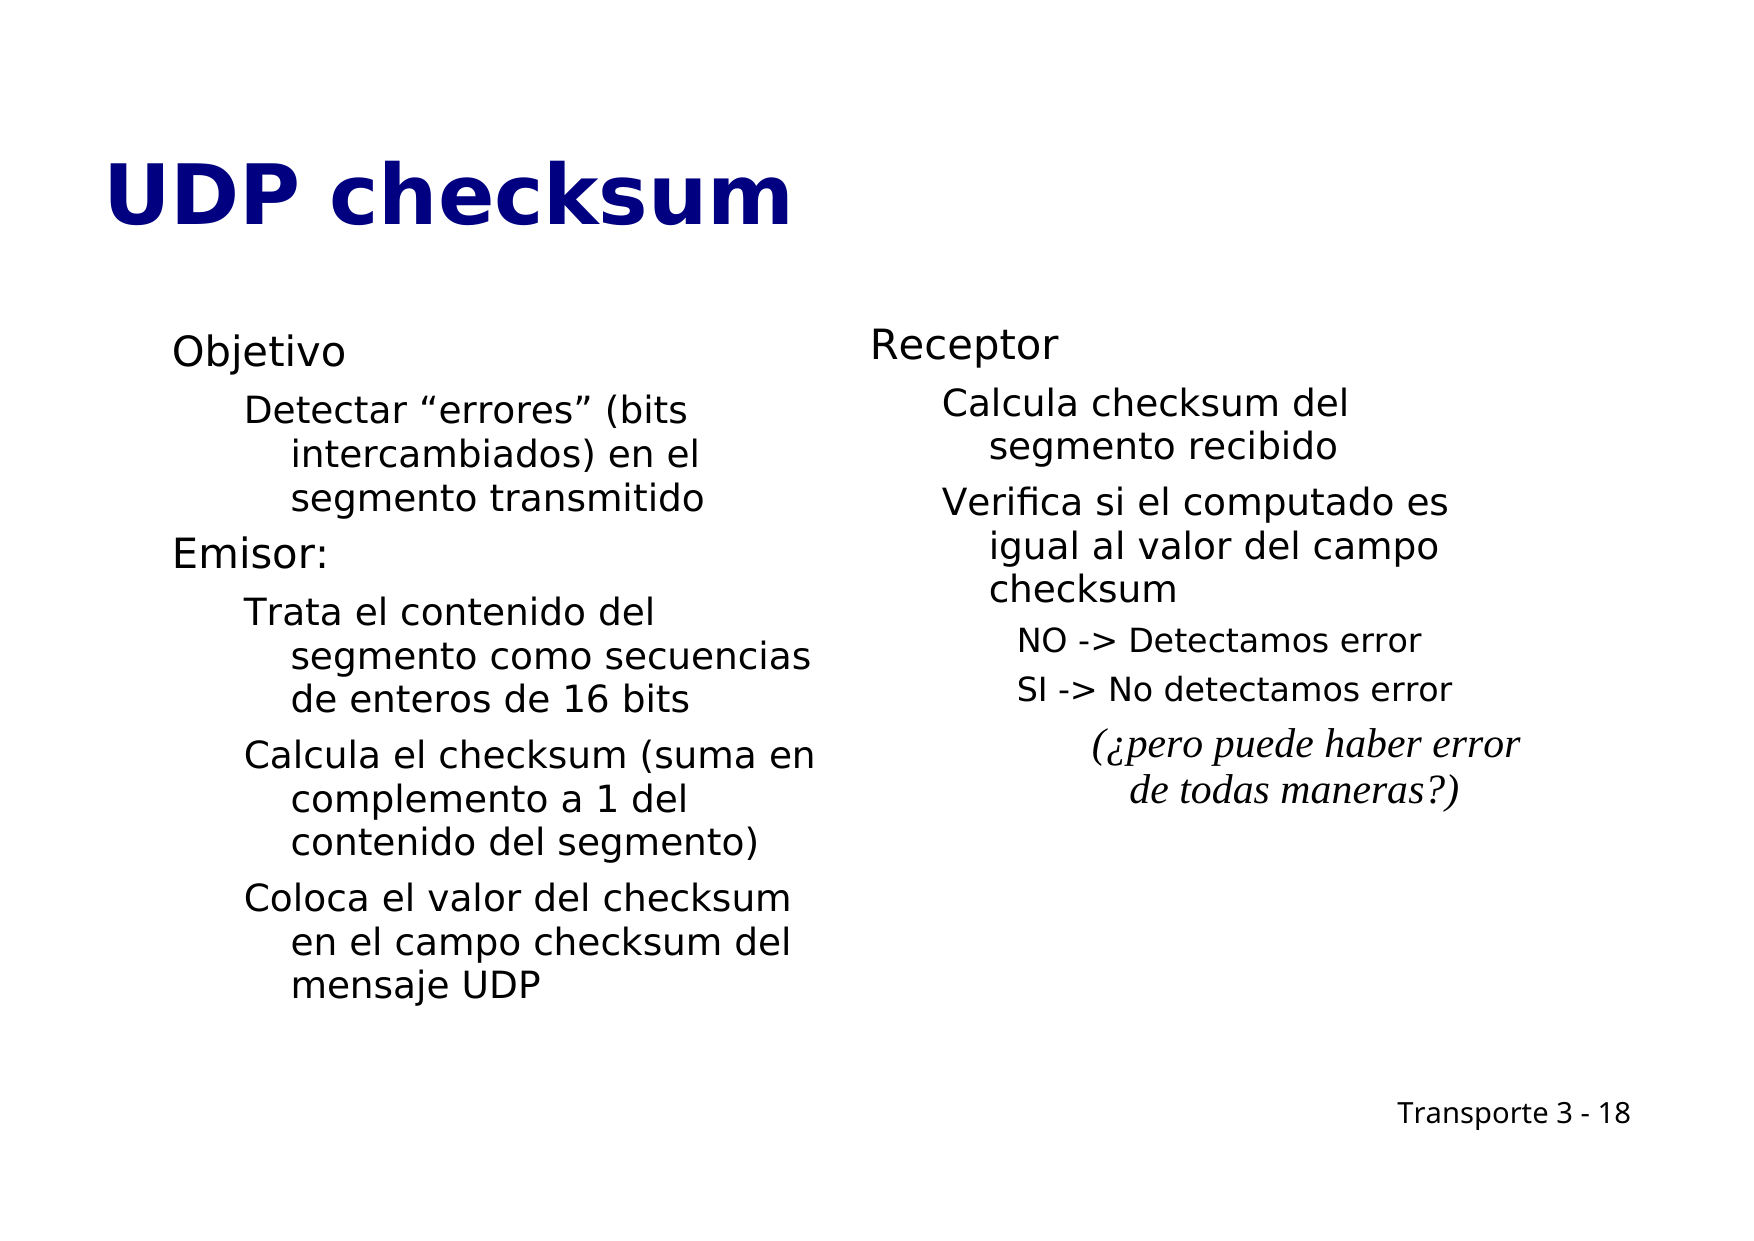

# UDP checksum
Objetivo
Detectar “errores” (bits intercambiados) en el segmento transmitido
Emisor:
Trata el contenido del segmento como secuencias de enteros de 16 bits
Calcula el checksum (suma en complemento a 1 del contenido del segmento)
Coloca el valor del checksum en el campo checksum del mensaje UDP
Receptor
Calcula checksum del segmento recibido
Verifica si el computado es igual al valor del campo checksum
NO -> Detectamos error
SI -> No detectamos error
(¿pero puede haber error de todas maneras?)